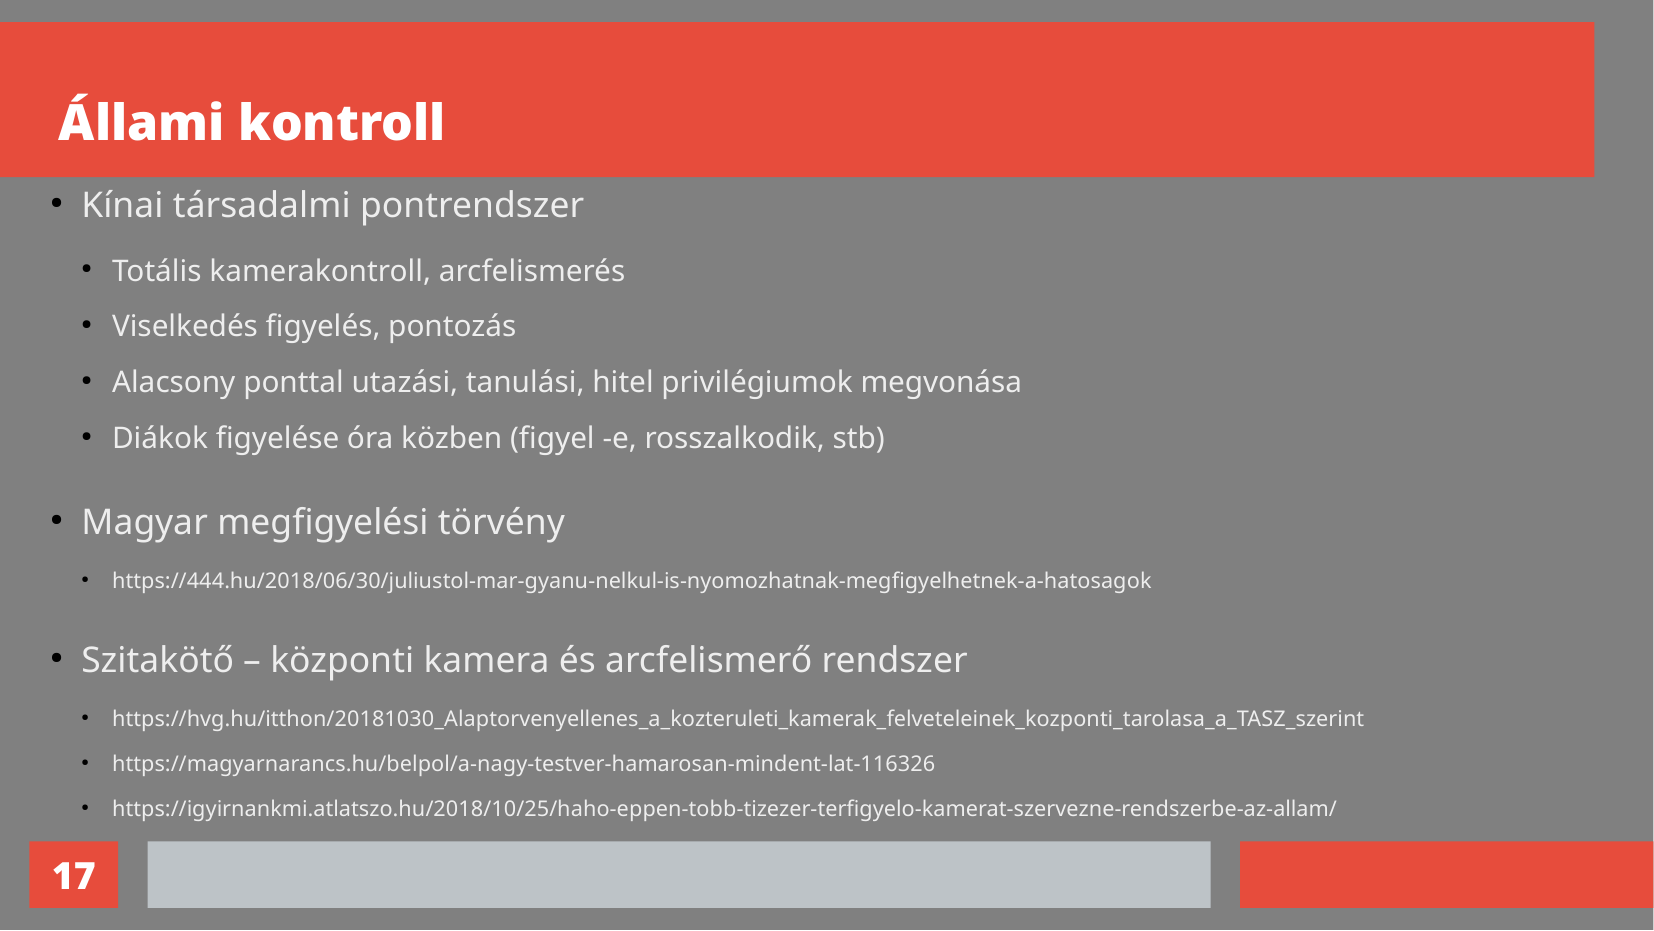

# Állami kontroll
Kínai társadalmi pontrendszer
Totális kamerakontroll, arcfelismerés
Viselkedés figyelés, pontozás
Alacsony ponttal utazási, tanulási, hitel privilégiumok megvonása
Diákok figyelése óra közben (figyel -e, rosszalkodik, stb)
Magyar megfigyelési törvény
https://444.hu/2018/06/30/juliustol-mar-gyanu-nelkul-is-nyomozhatnak-megfigyelhetnek-a-hatosagok
Szitakötő – központi kamera és arcfelismerő rendszer
https://hvg.hu/itthon/20181030_Alaptorvenyellenes_a_kozteruleti_kamerak_felveteleinek_kozponti_tarolasa_a_TASZ_szerint
https://magyarnarancs.hu/belpol/a-nagy-testver-hamarosan-mindent-lat-116326
https://igyirnankmi.atlatszo.hu/2018/10/25/haho-eppen-tobb-tizezer-terfigyelo-kamerat-szervezne-rendszerbe-az-allam/
17